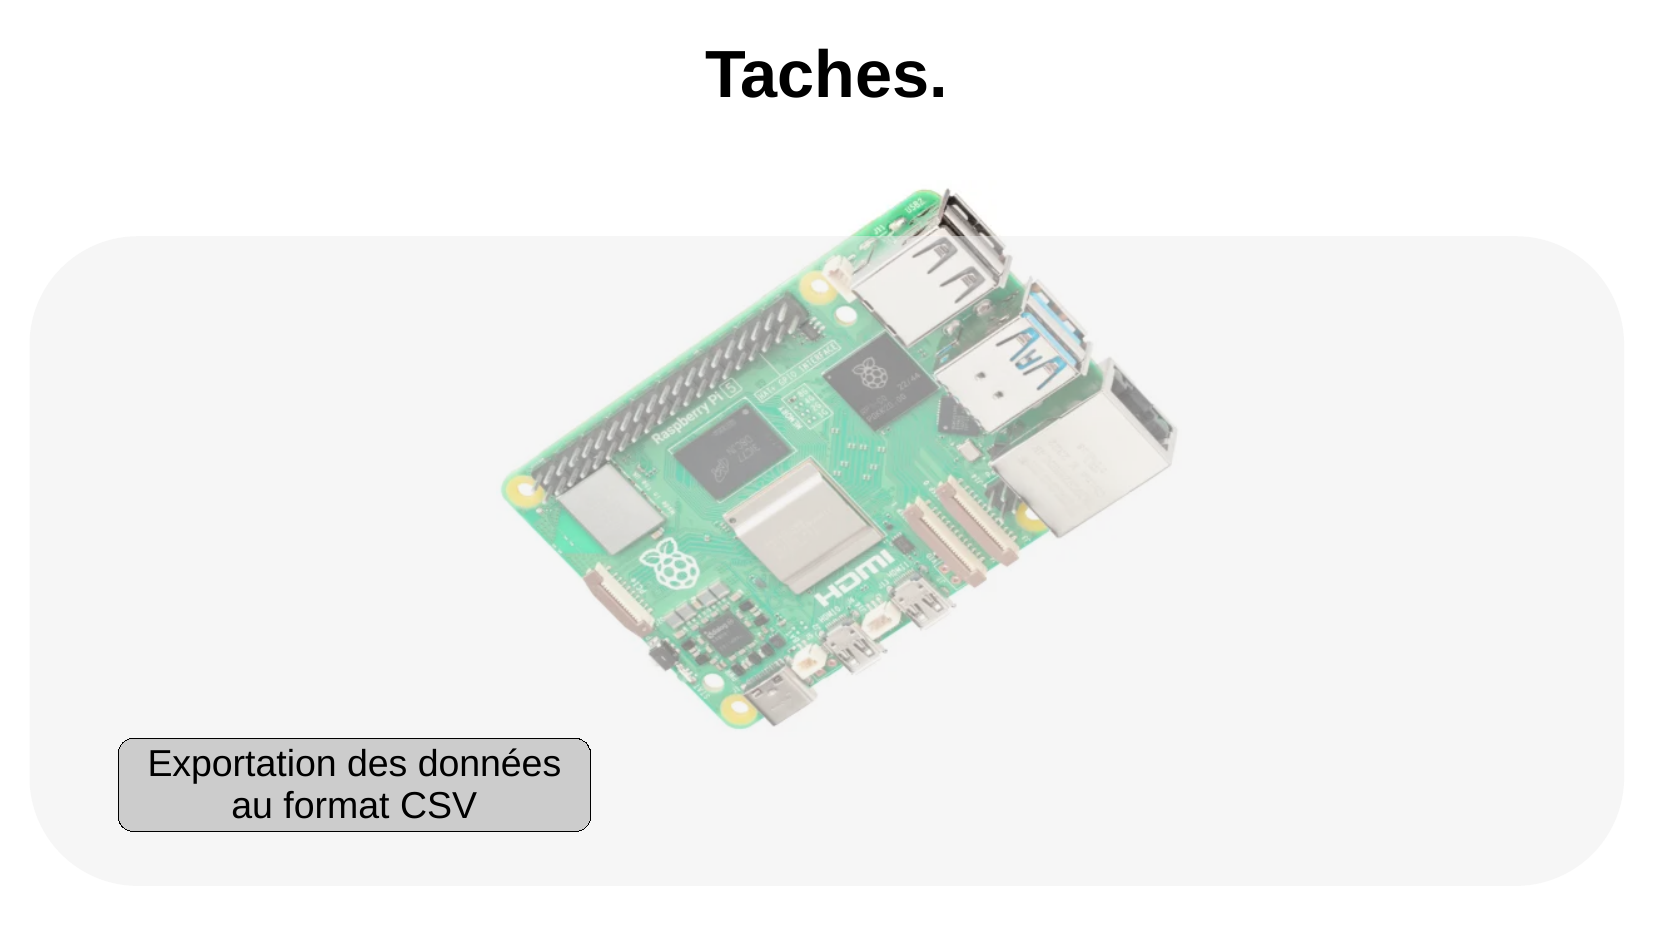

1/5
Taches.
Exportation des données au format CSV